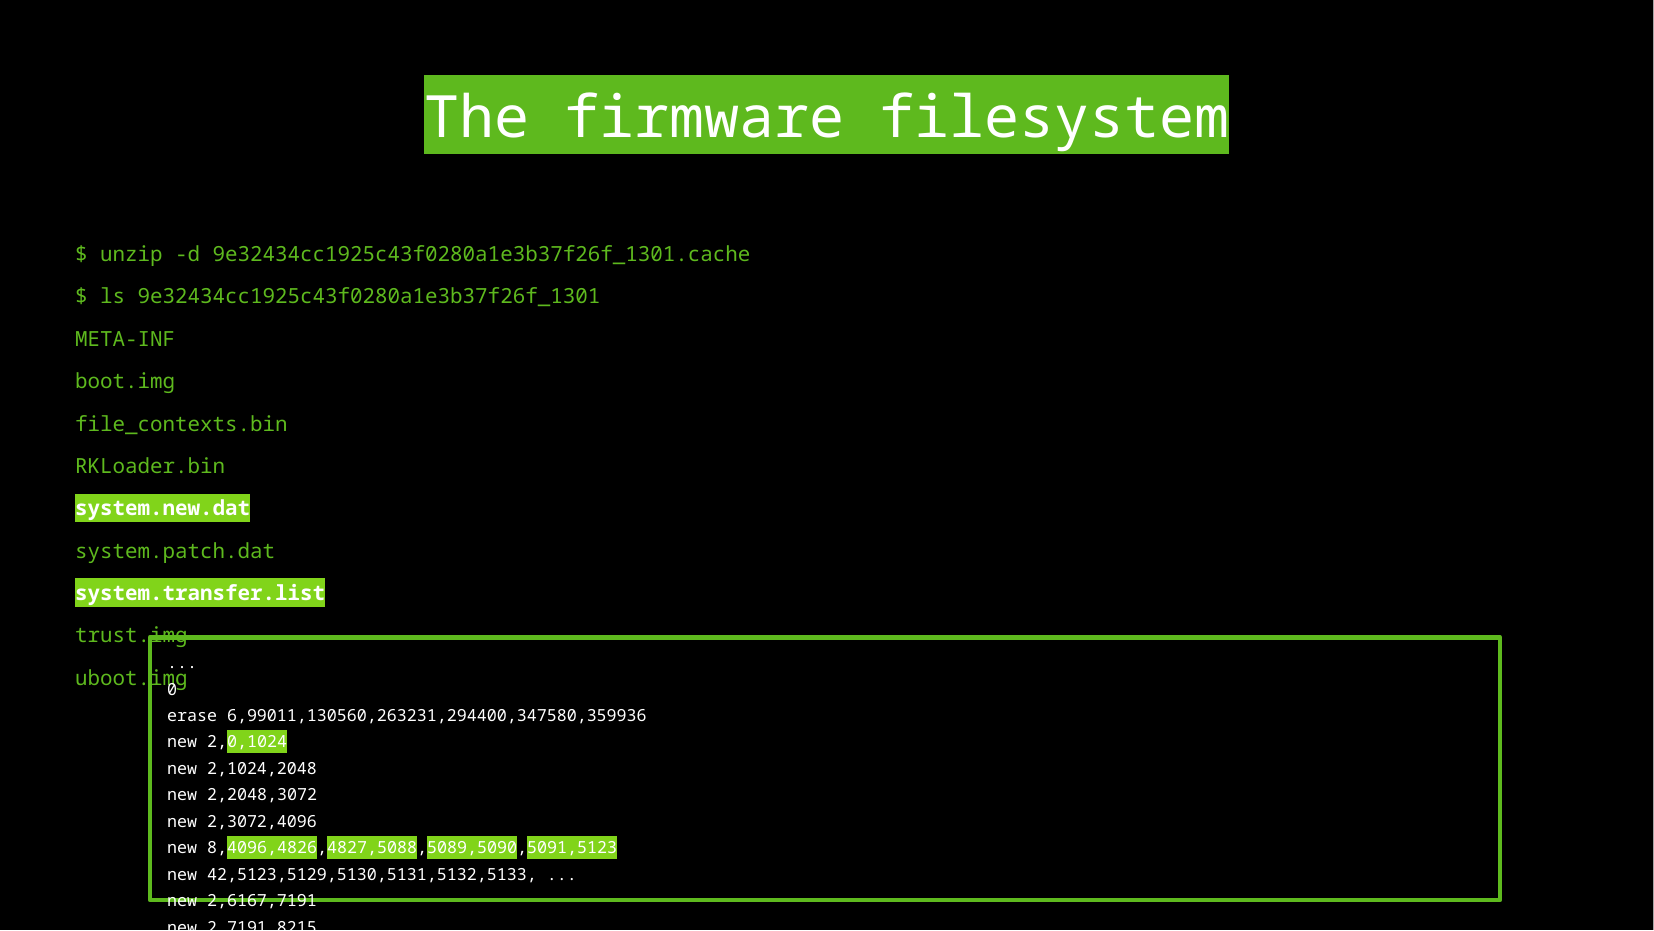

# The firmware filesystem
$ unzip -d 9e32434cc1925c43f0280a1e3b37f26f_1301.cache
$ ls 9e32434cc1925c43f0280a1e3b37f26f_1301
META-INF
boot.img
file_contexts.bin
RKLoader.bin
system.new.dat
system.patch.dat
system.transfer.list
trust.img
uboot.img
...
0
erase 6,99011,130560,263231,294400,347580,359936
new 2,0,1024
new 2,1024,2048
new 2,2048,3072
new 2,3072,4096
new 8,4096,4826,4827,5088,5089,5090,5091,5123
new 42,5123,5129,5130,5131,5132,5133, ...
new 2,6167,7191
new 2,7191,8215
...